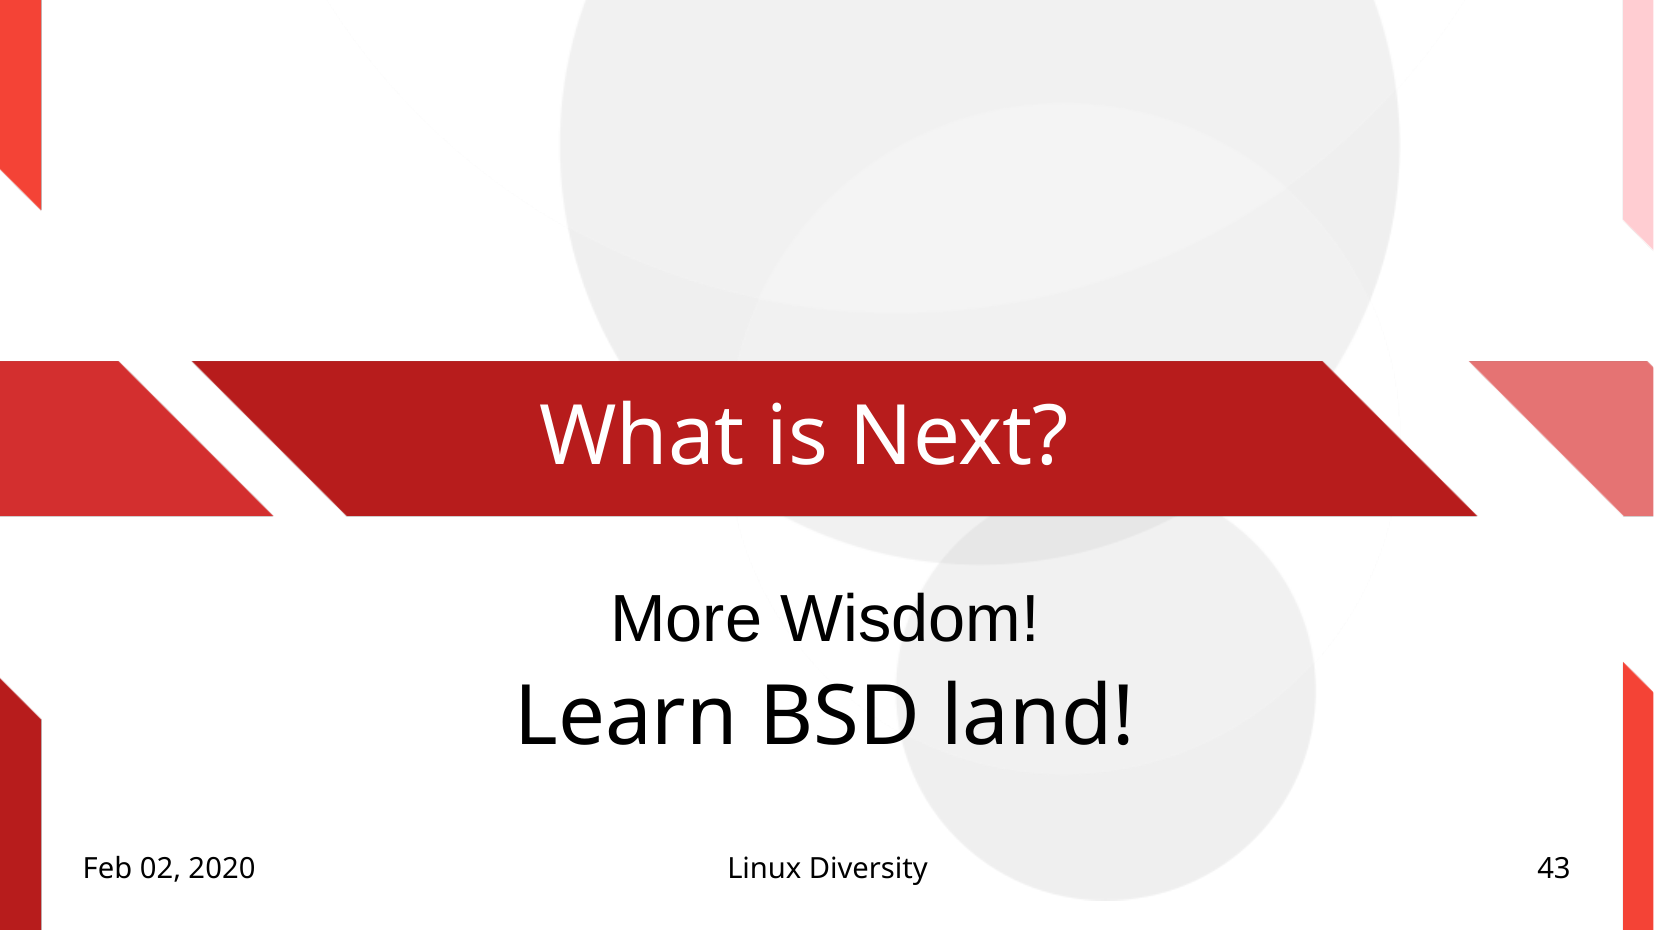

# What is Next?
More Wisdom!
Learn BSD land!
Feb 02, 2020
Linux Diversity
43